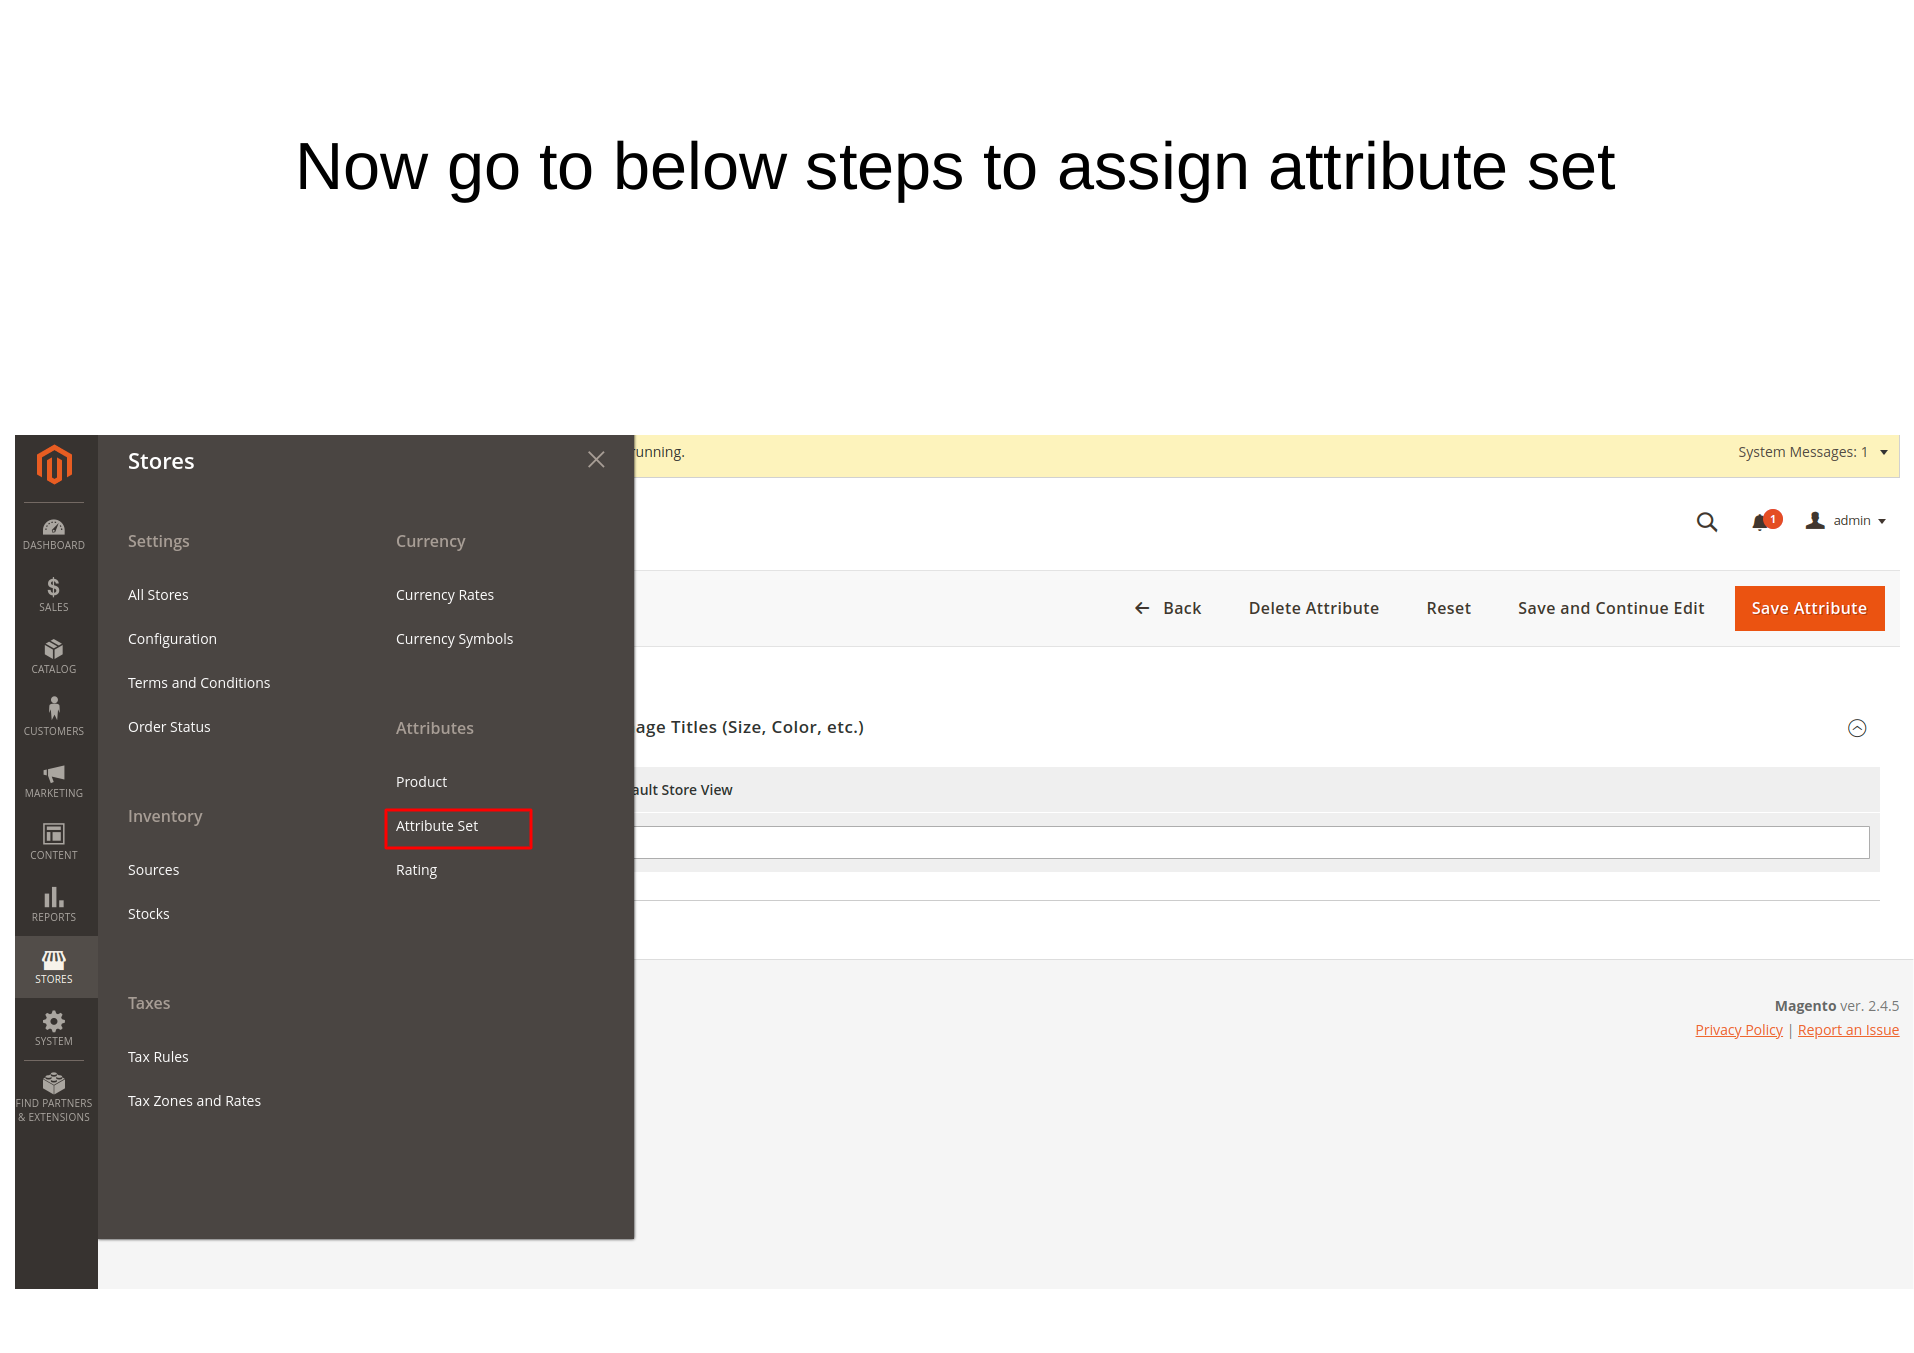

# Now go to below steps to assign attribute set